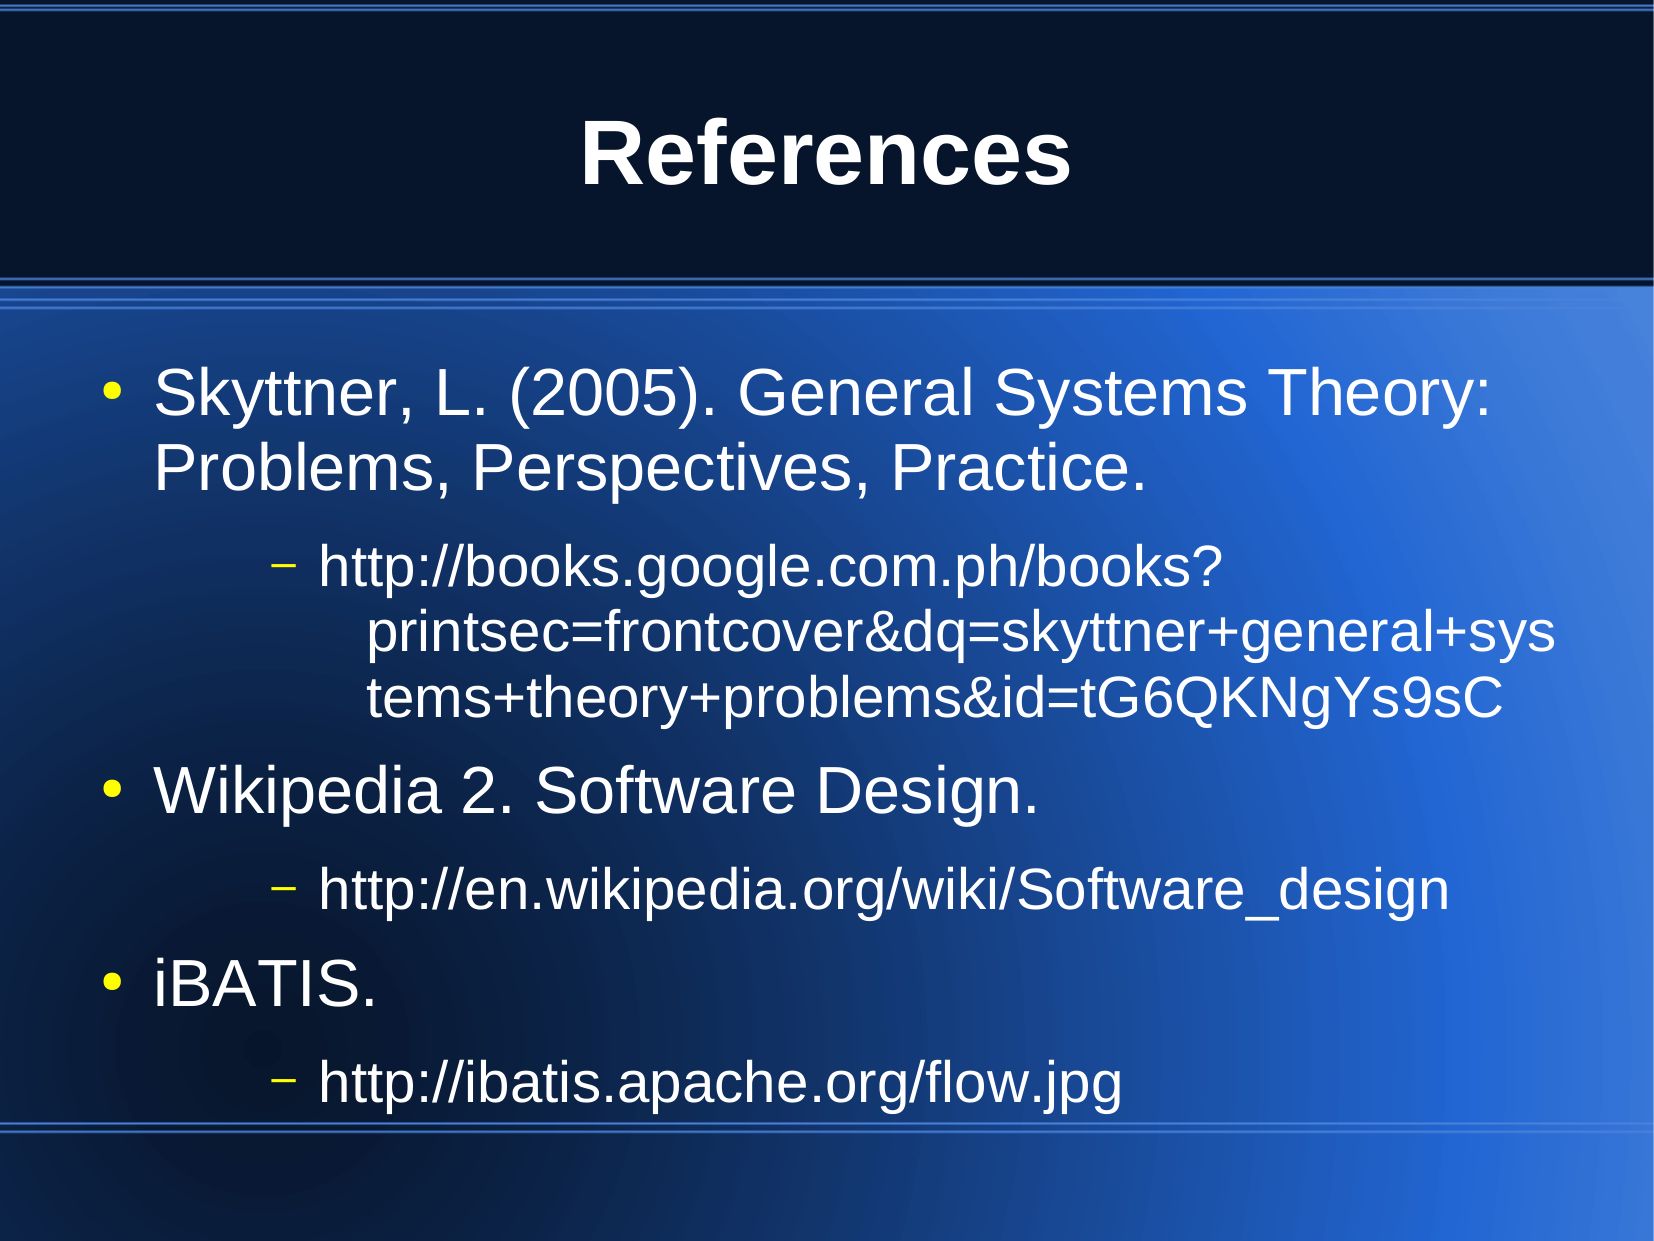

# References
Skyttner, L. (2005). General Systems Theory: Problems, Perspectives, Practice.
http://books.google.com.ph/books?printsec=frontcover&dq=skyttner+general+systems+theory+problems&id=tG6QKNgYs9sC
Wikipedia 2. Software Design.
http://en.wikipedia.org/wiki/Software_design
iBATIS.
http://ibatis.apache.org/flow.jpg